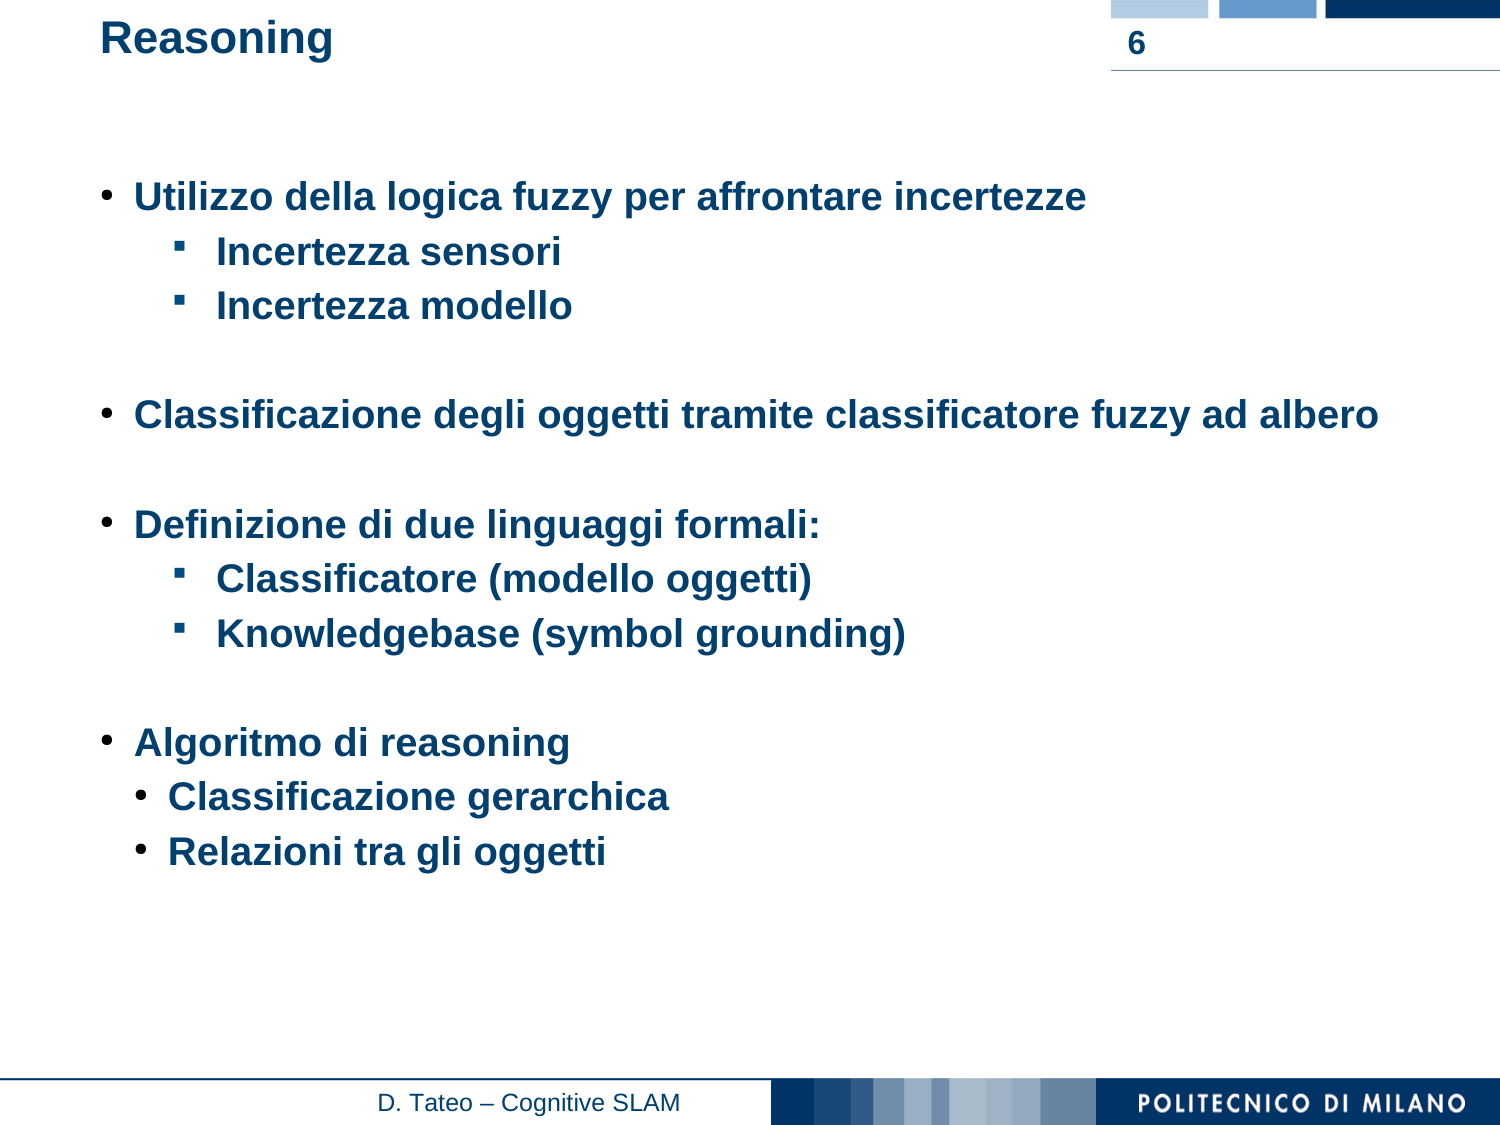

# Reasoning
Utilizzo della logica fuzzy per affrontare incertezze
Incertezza sensori
Incertezza modello
Classificazione degli oggetti tramite classificatore fuzzy ad albero
Definizione di due linguaggi formali:
Classificatore (modello oggetti)
Knowledgebase (symbol grounding)
Algoritmo di reasoning
Classificazione gerarchica
Relazioni tra gli oggetti